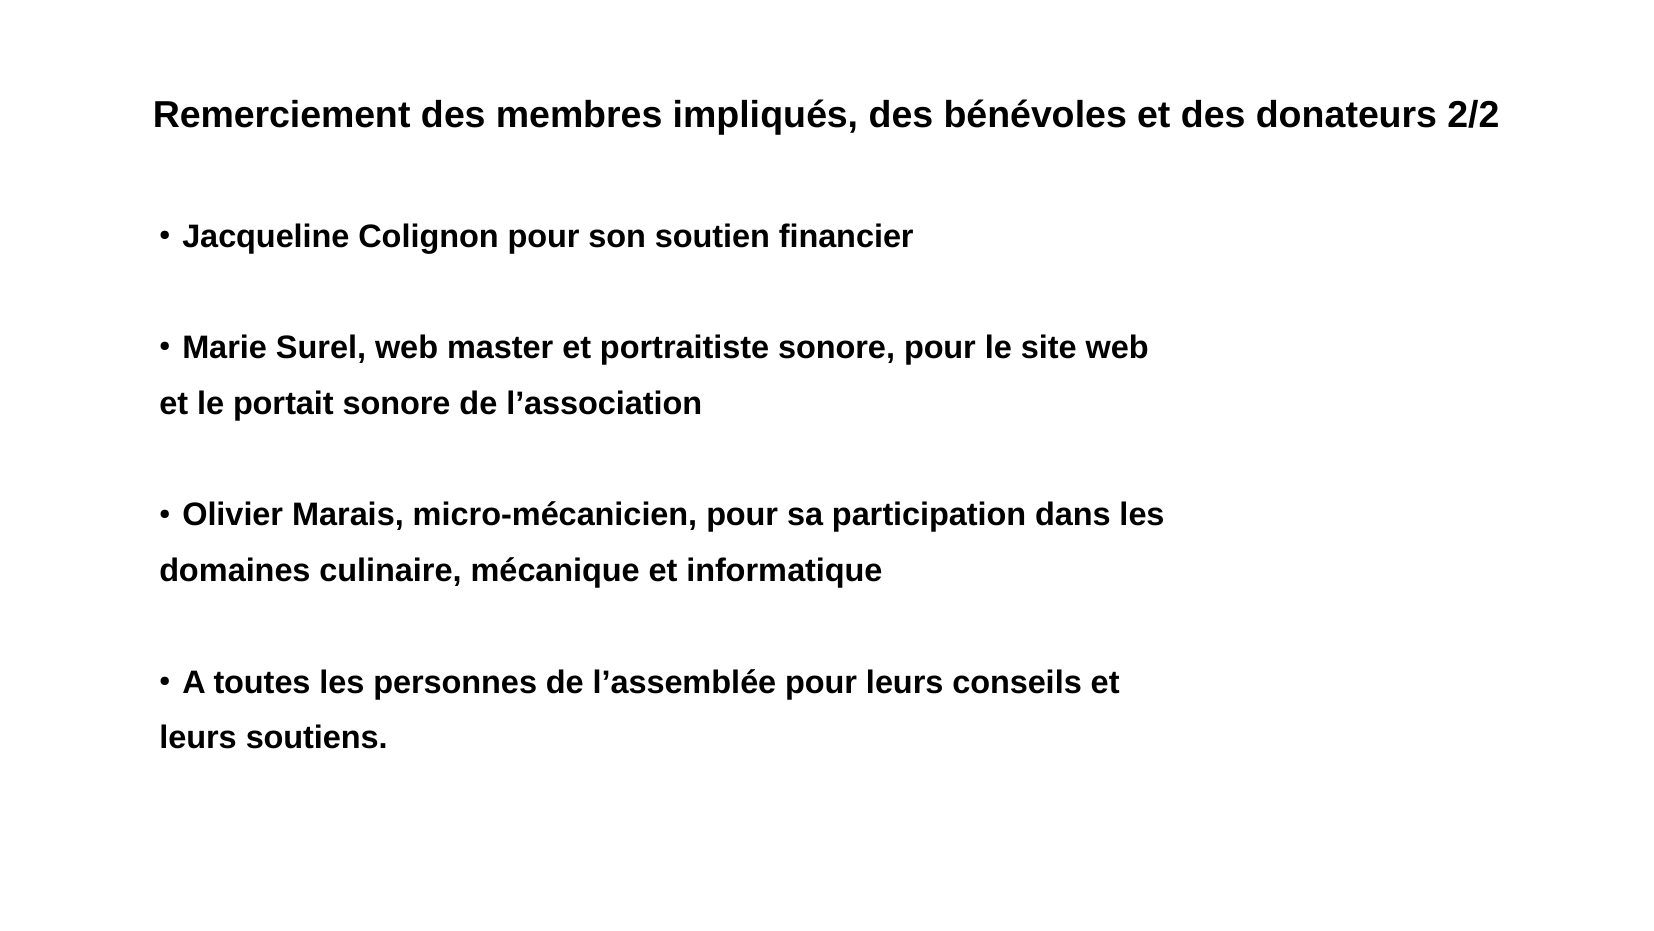

# Remerciement des membres impliqués, des bénévoles et des donateurs 2/2
Jacqueline Colignon pour son soutien financier
Marie Surel, web master et portraitiste sonore, pour le site web
et le portait sonore de l’association
Olivier Marais, micro-mécanicien, pour sa participation dans les
domaines culinaire, mécanique et informatique
A toutes les personnes de l’assemblée pour leurs conseils et
leurs soutiens.